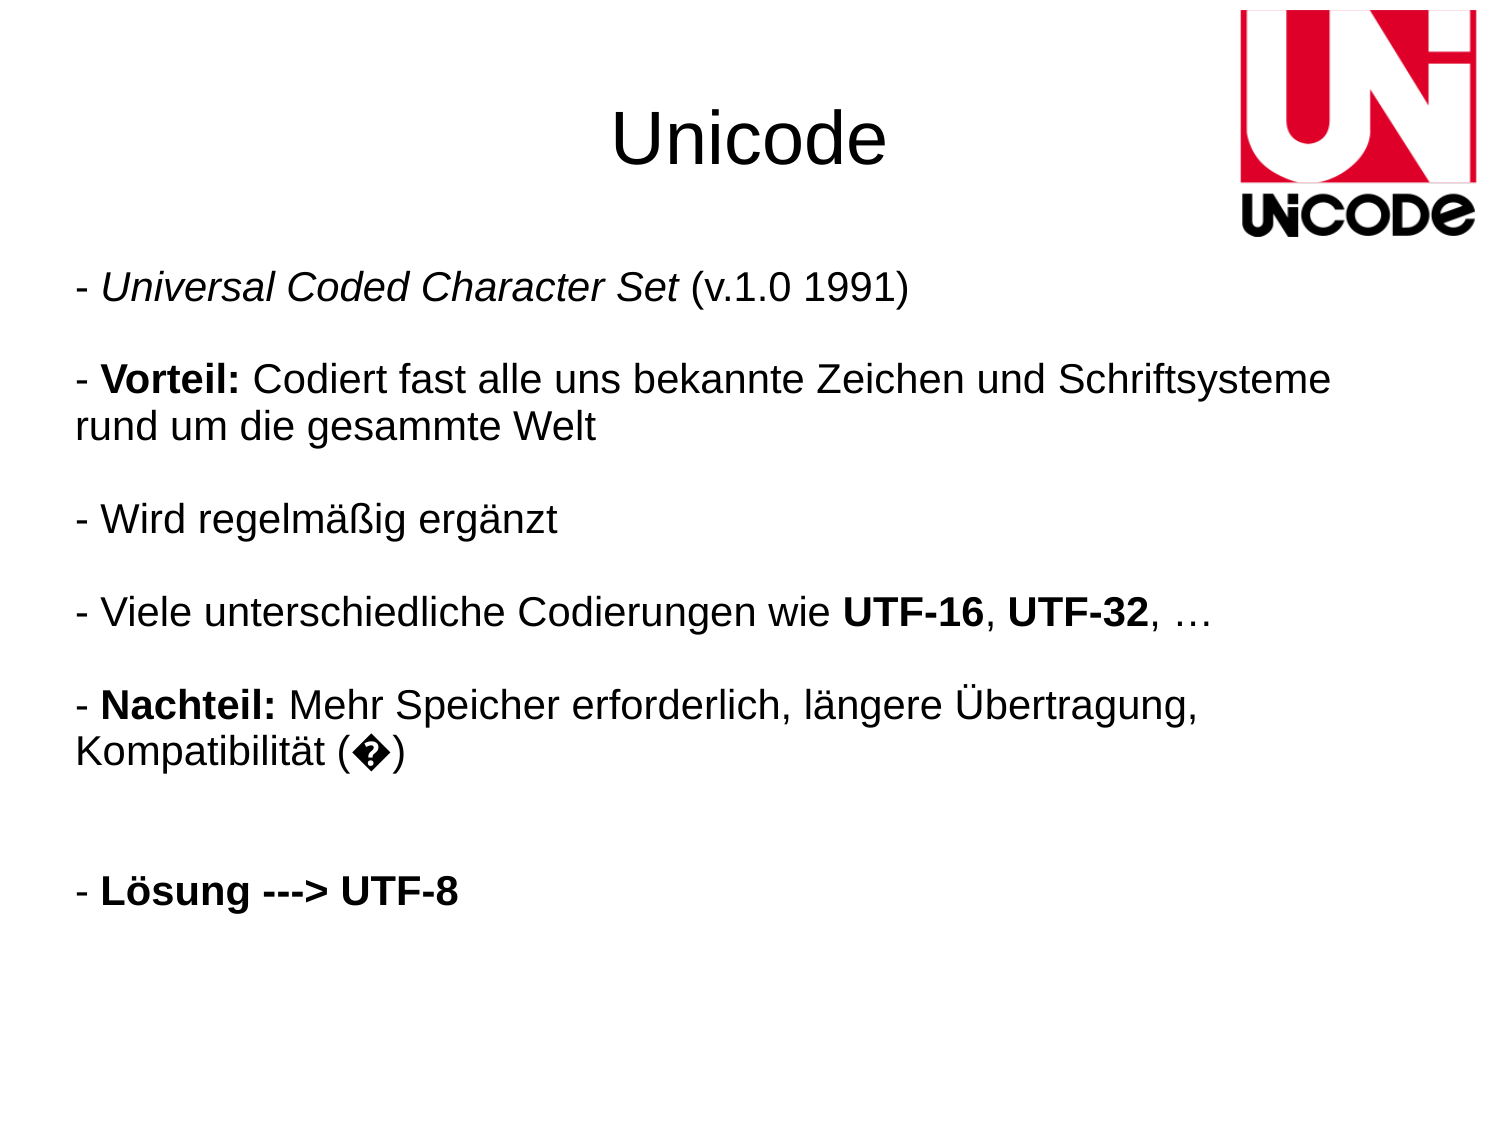

# Unicode
- Universal Coded Character Set (v.1.0 1991)
- Vorteil: Codiert fast alle uns bekannte Zeichen und Schriftsysteme rund um die gesammte Welt
- Wird regelmäßig ergänzt
- Viele unterschiedliche Codierungen wie UTF-16, UTF-32, …
- Nachteil: Mehr Speicher erforderlich, längere Übertragung, Kompatibilität (�)
- Lösung ---> UTF-8